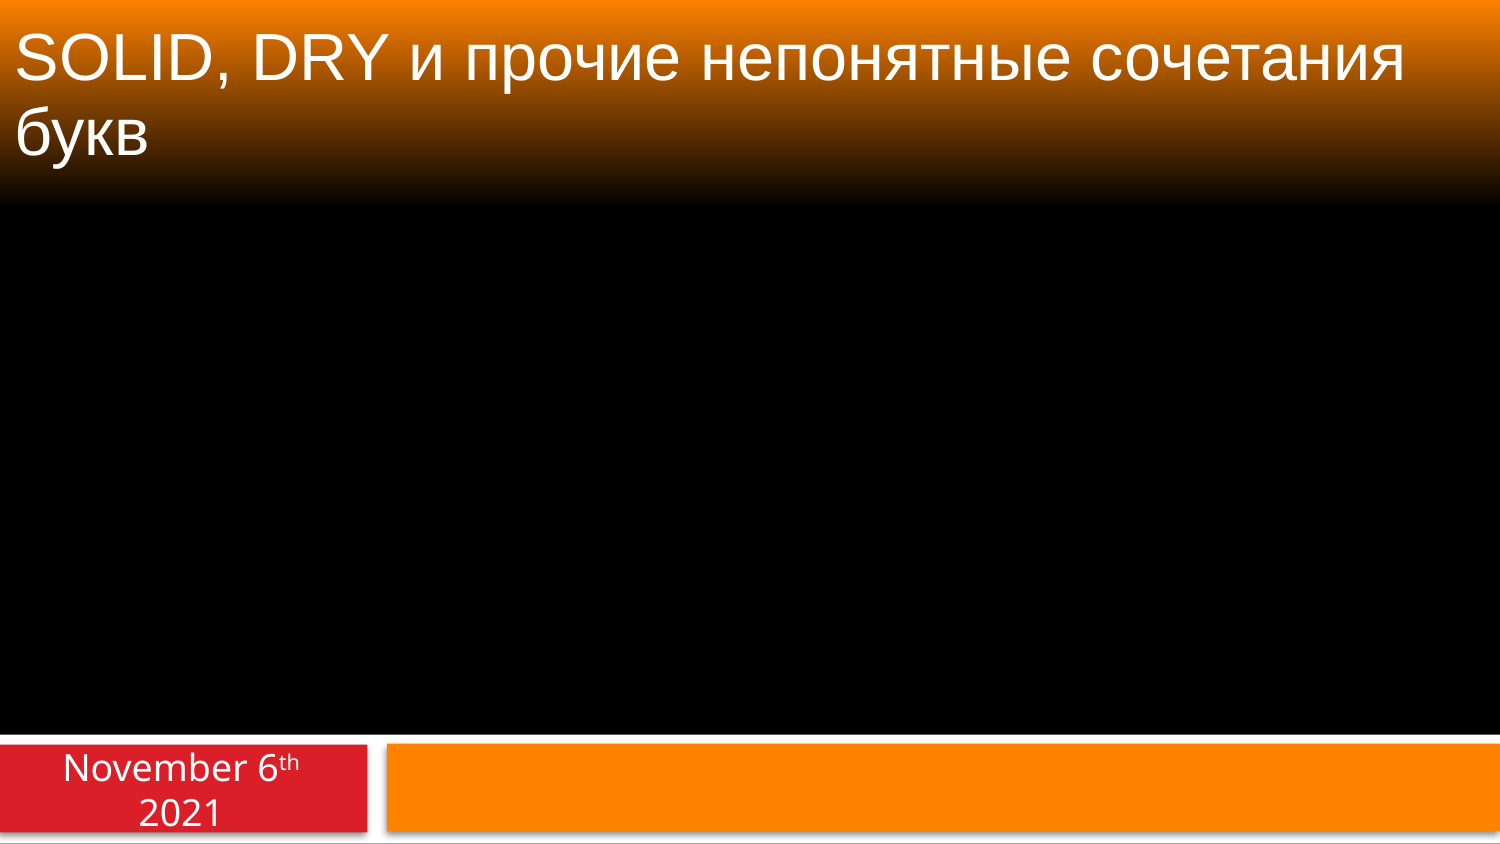

SOLID, DRY и прочие непонятные сочетания букв
November 6th 2021